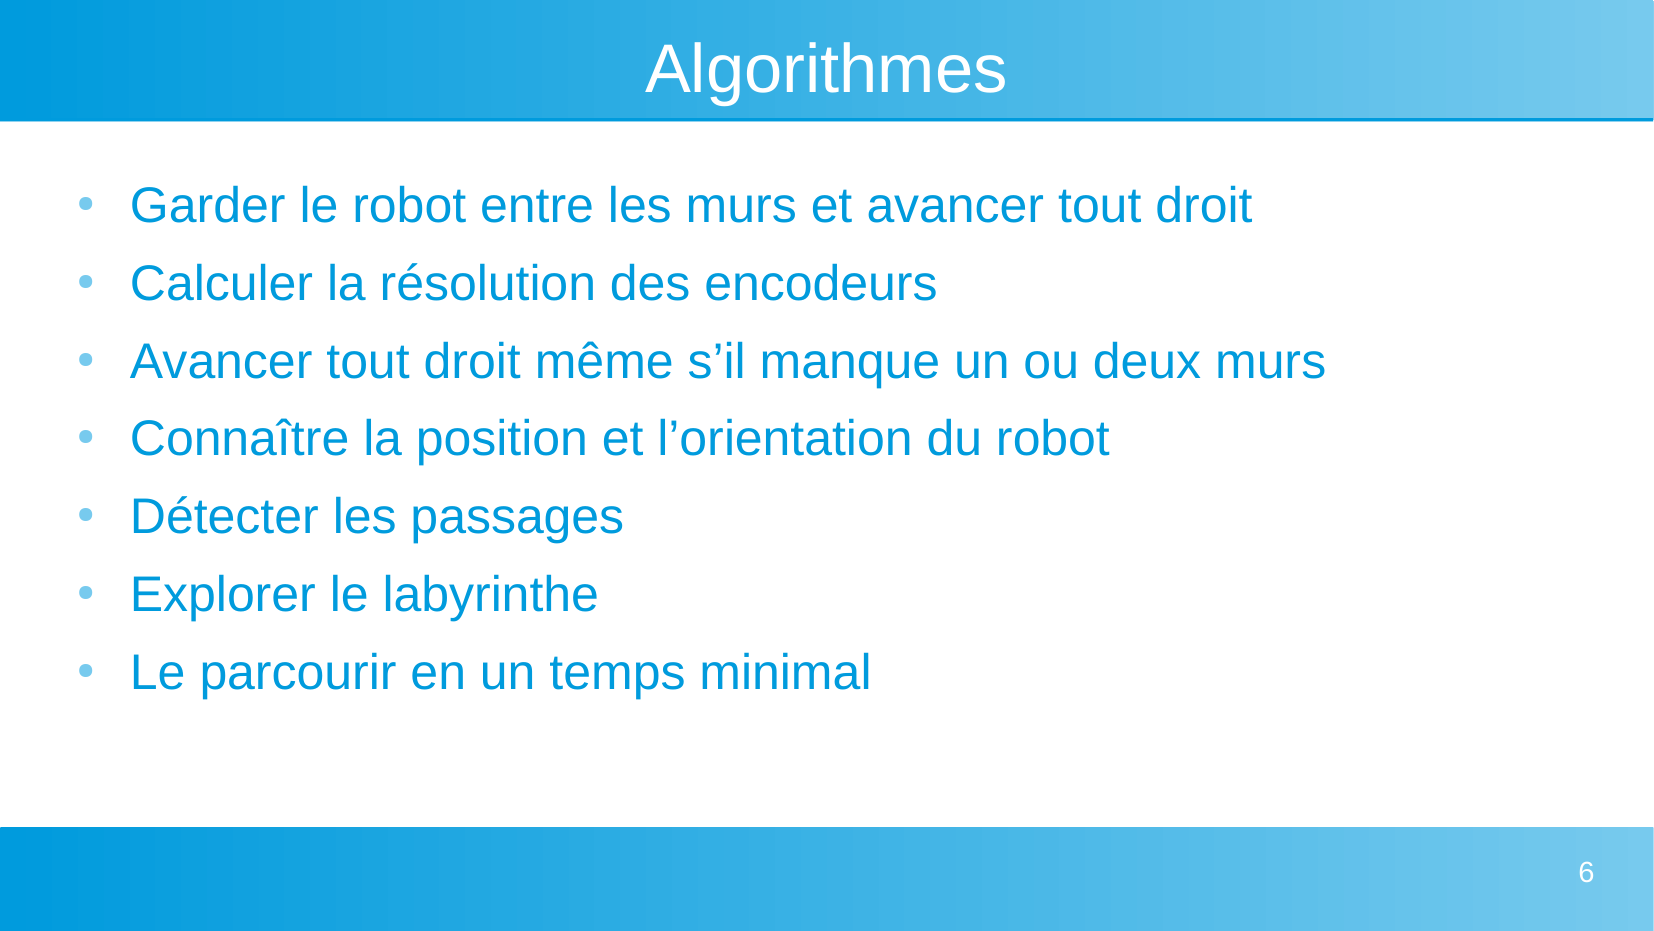

# Algorithmes
Garder le robot entre les murs et avancer tout droit
Calculer la résolution des encodeurs
Avancer tout droit même s’il manque un ou deux murs
Connaître la position et l’orientation du robot
Détecter les passages
Explorer le labyrinthe
Le parcourir en un temps minimal
6